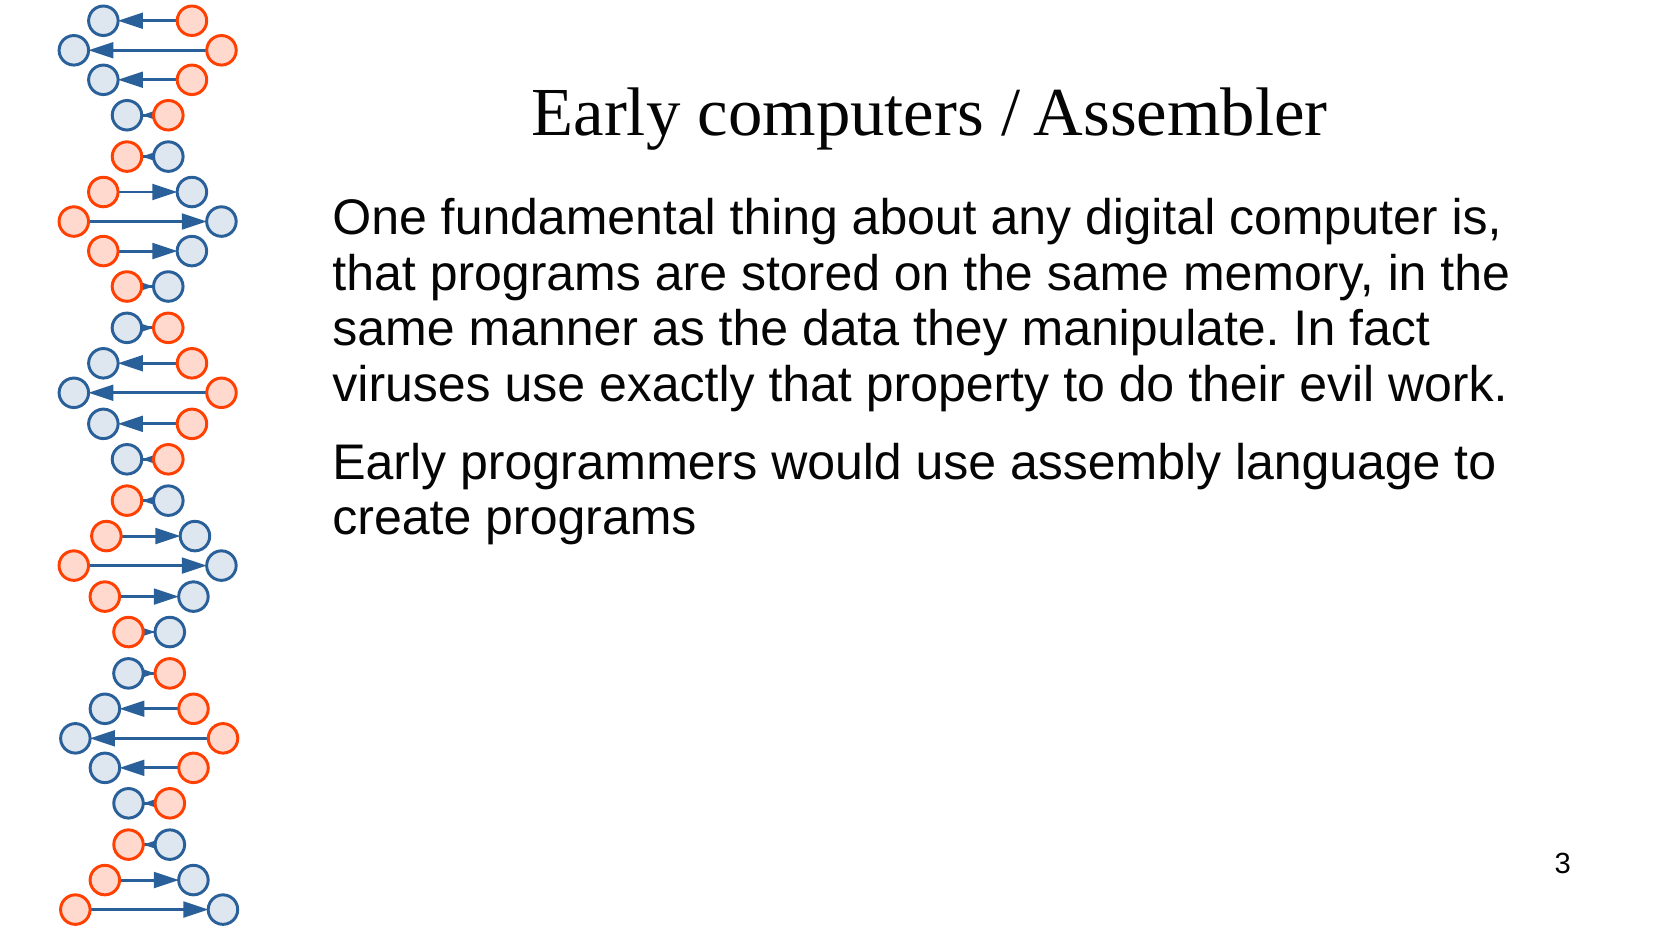

# Early computers / Assembler
One fundamental thing about any digital computer is, that programs are stored on the same memory, in the same manner as the data they manipulate. In fact viruses use exactly that property to do their evil work.
Early programmers would use assembly language to create programs
3